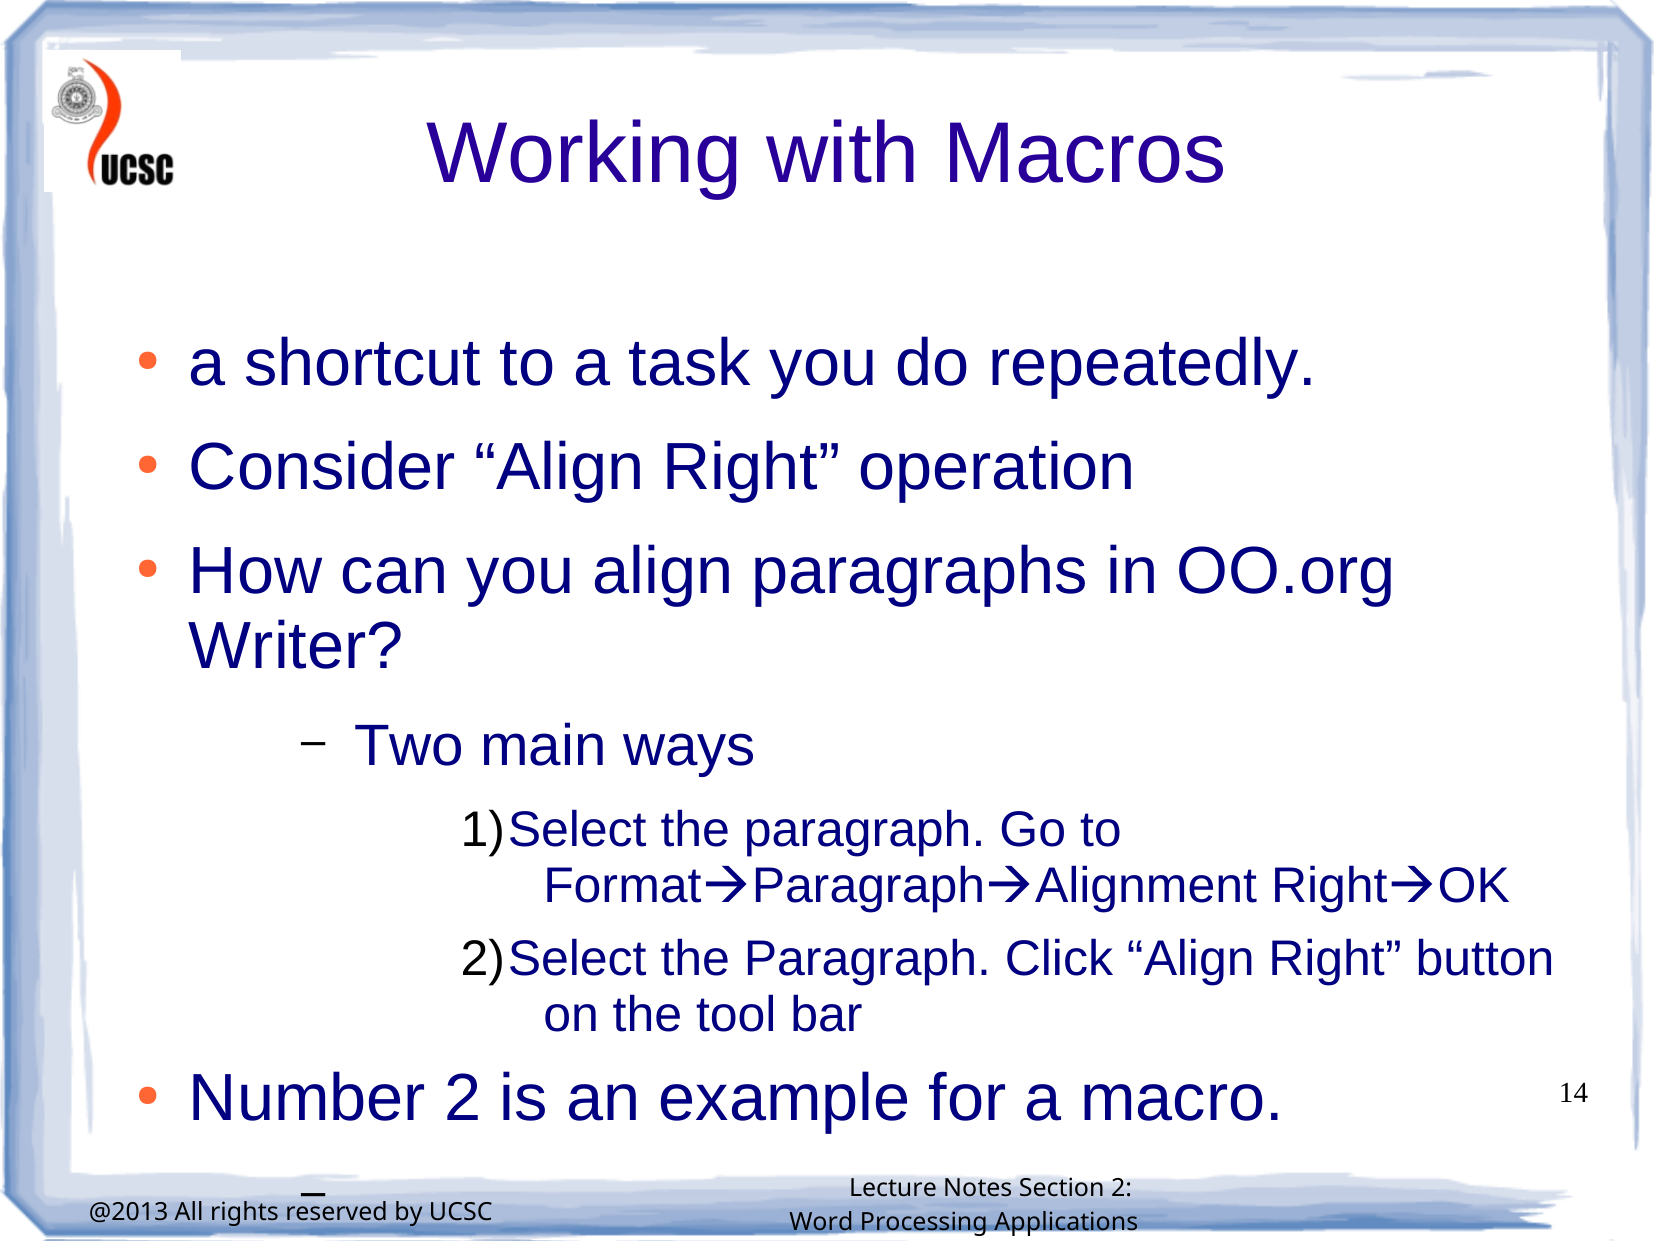

# Working with Macros
a shortcut to a task you do repeatedly.
Consider “Align Right” operation
How can you align paragraphs in OO.org Writer?
Two main ways
Select the paragraph. Go to FormatParagraphAlignment RightOK
Select the Paragraph. Click “Align Right” button on the tool bar
Number 2 is an example for a macro.
14